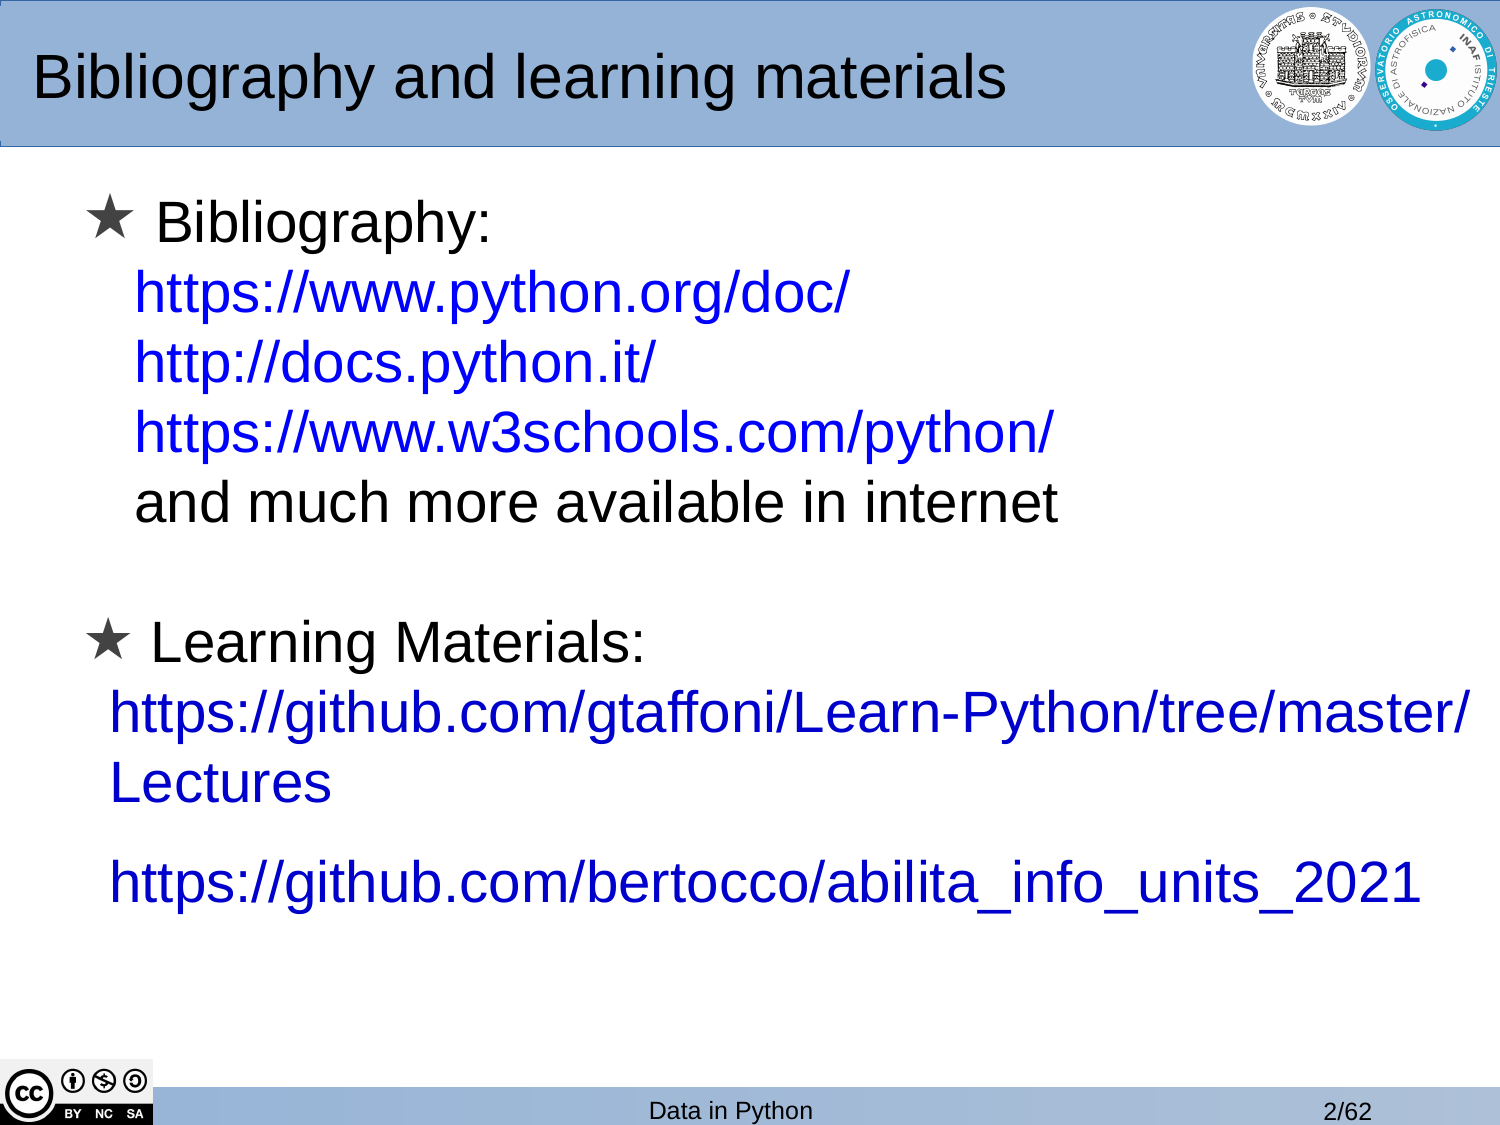

Bibliography and learning materials
# Bibliography:
https://www.python.org/doc/
http://docs.python.it/
https://www.w3schools.com/python/
and much more available in internet
 Learning Materials:
https://github.com/gtaffoni/Learn-Python/tree/master/Lectures
https://github.com/bertocco/abilita_info_units_2021